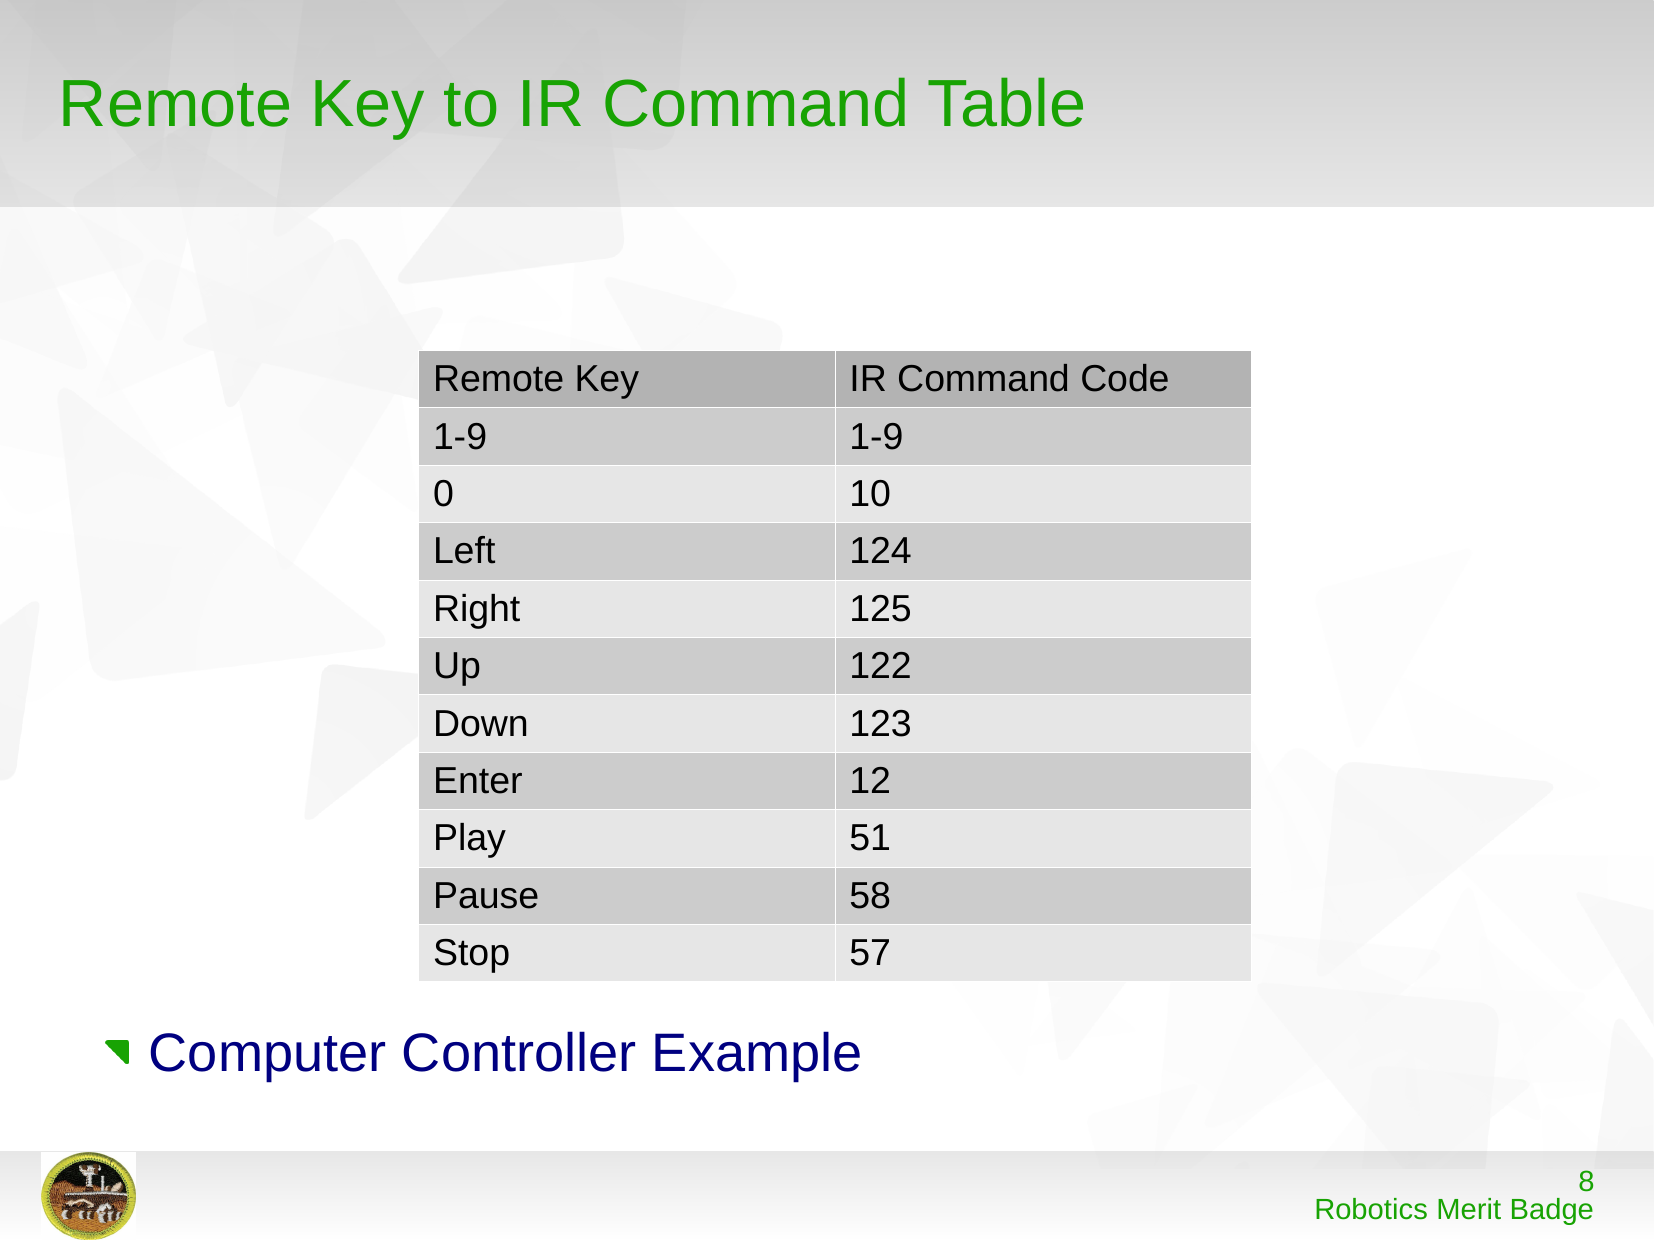

# Remote Key to IR Command Table
| Remote Key | IR Command Code |
| --- | --- |
| 1-9 | 1-9 |
| 0 | 10 |
| Left | 124 |
| Right | 125 |
| Up | 122 |
| Down | 123 |
| Enter | 12 |
| Play | 51 |
| Pause | 58 |
| Stop | 57 |
Computer Controller Example
8
Robotics Merit Badge